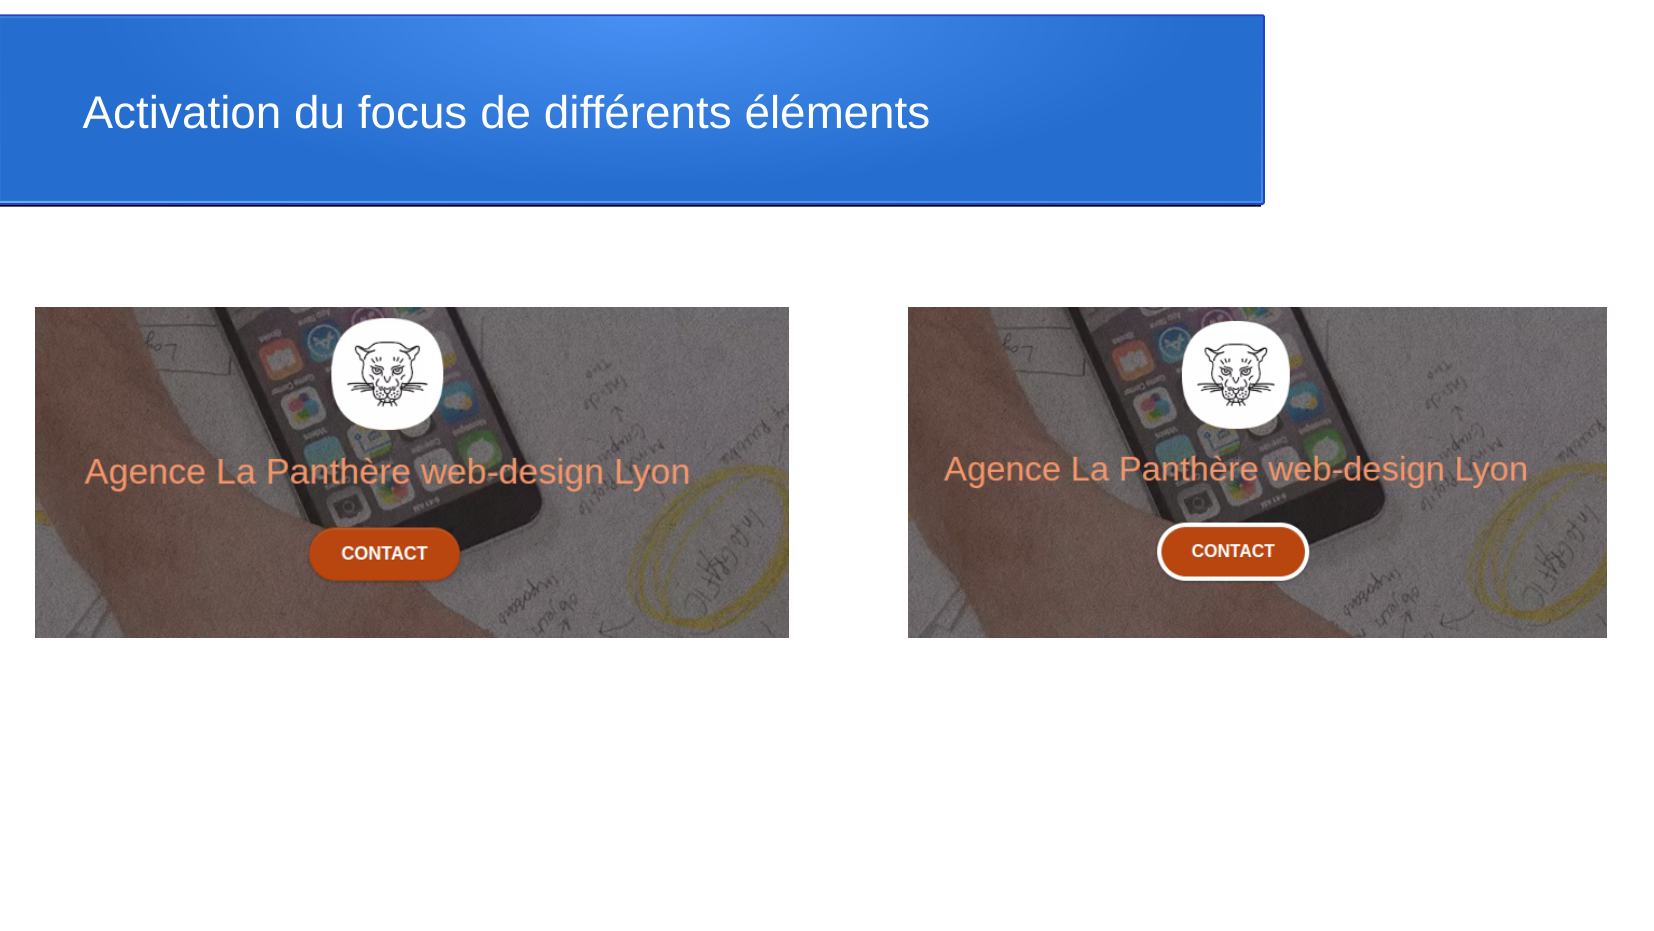

# Activation du focus de différents éléments